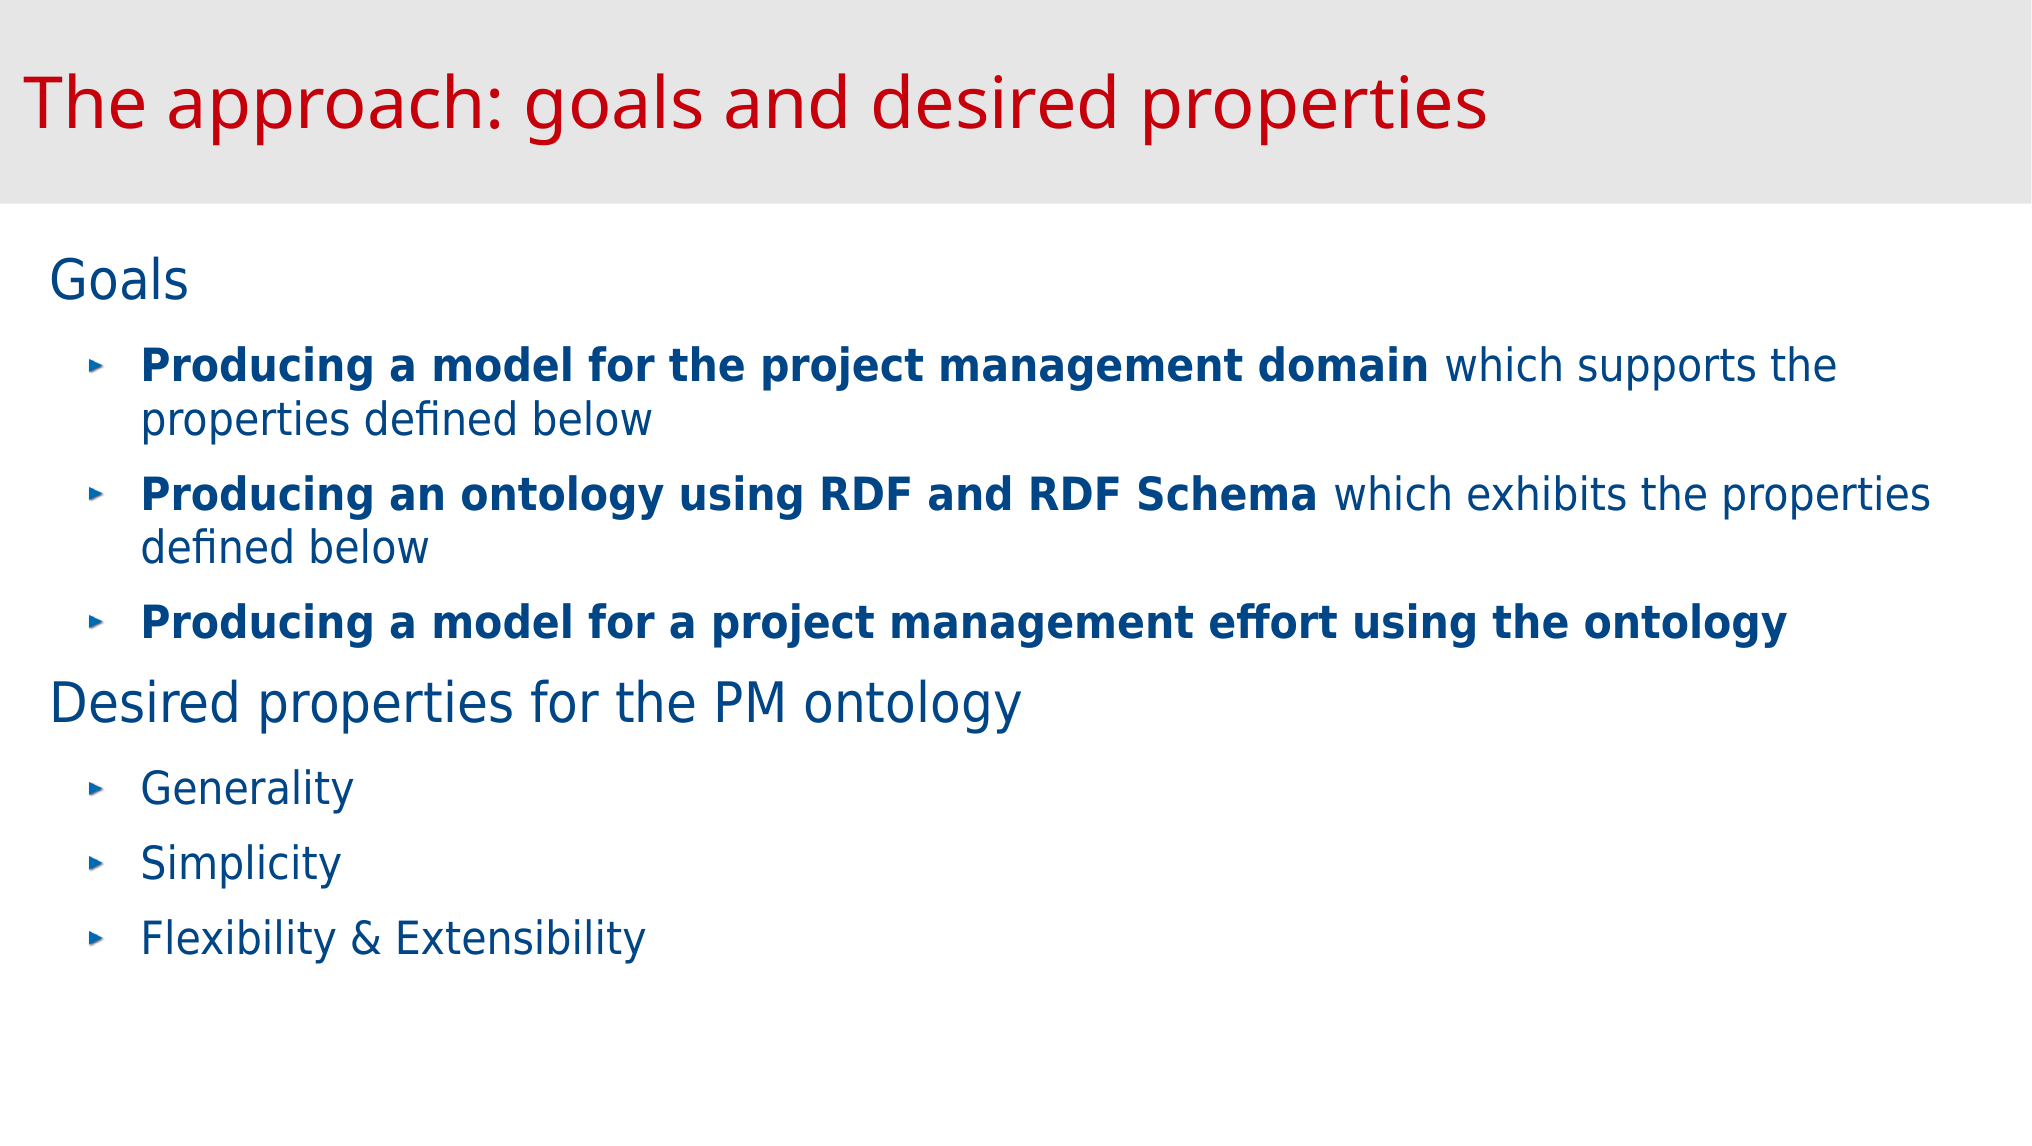

# The approach: goals and desired properties
Goals
Producing a model for the project management domain which supports the properties defined below
Producing an ontology using RDF and RDF Schema which exhibits the properties defined below
Producing a model for a project management effort using the ontology
Desired properties for the PM ontology
Generality
Simplicity
Flexibility & Extensibility